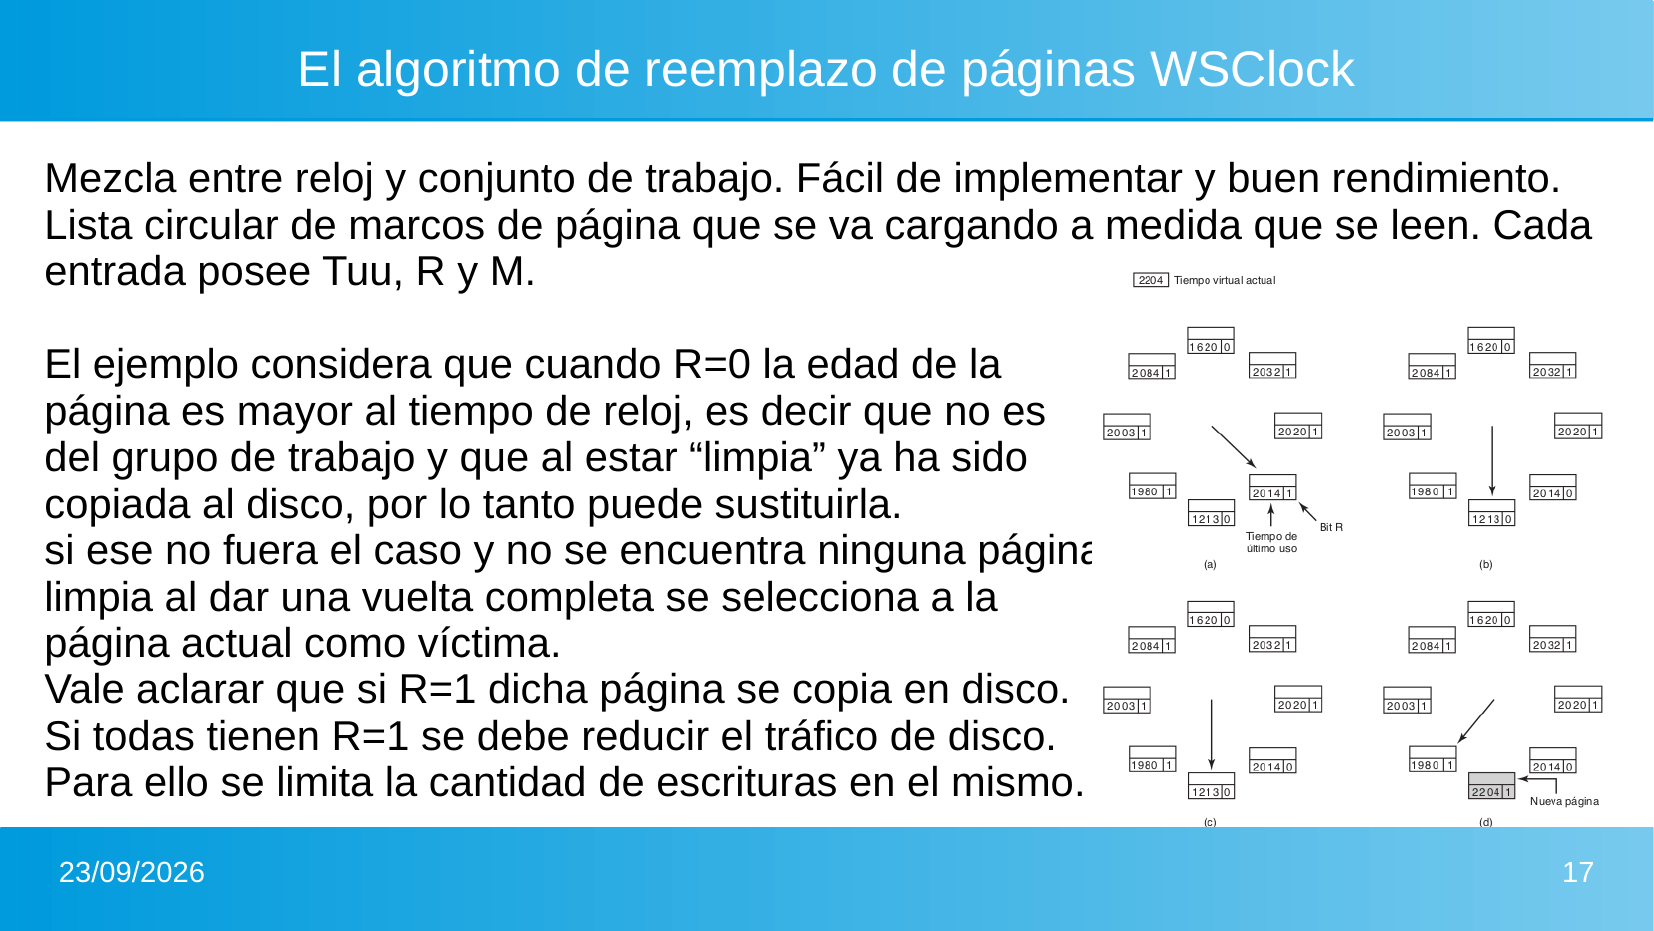

# El algoritmo de reemplazo de páginas WSClock
Mezcla entre reloj y conjunto de trabajo. Fácil de implementar y buen rendimiento.
Lista circular de marcos de página que se va cargando a medida que se leen. Cada entrada posee Tuu, R y M.
El ejemplo considera que cuando R=0 la edad de la
página es mayor al tiempo de reloj, es decir que no es
del grupo de trabajo y que al estar “limpia” ya ha sido
copiada al disco, por lo tanto puede sustituirla.
si ese no fuera el caso y no se encuentra ninguna página
limpia al dar una vuelta completa se selecciona a la
página actual como víctima.
Vale aclarar que si R=1 dicha página se copia en disco.
Si todas tienen R=1 se debe reducir el tráfico de disco.
Para ello se limita la cantidad de escrituras en el mismo.
17